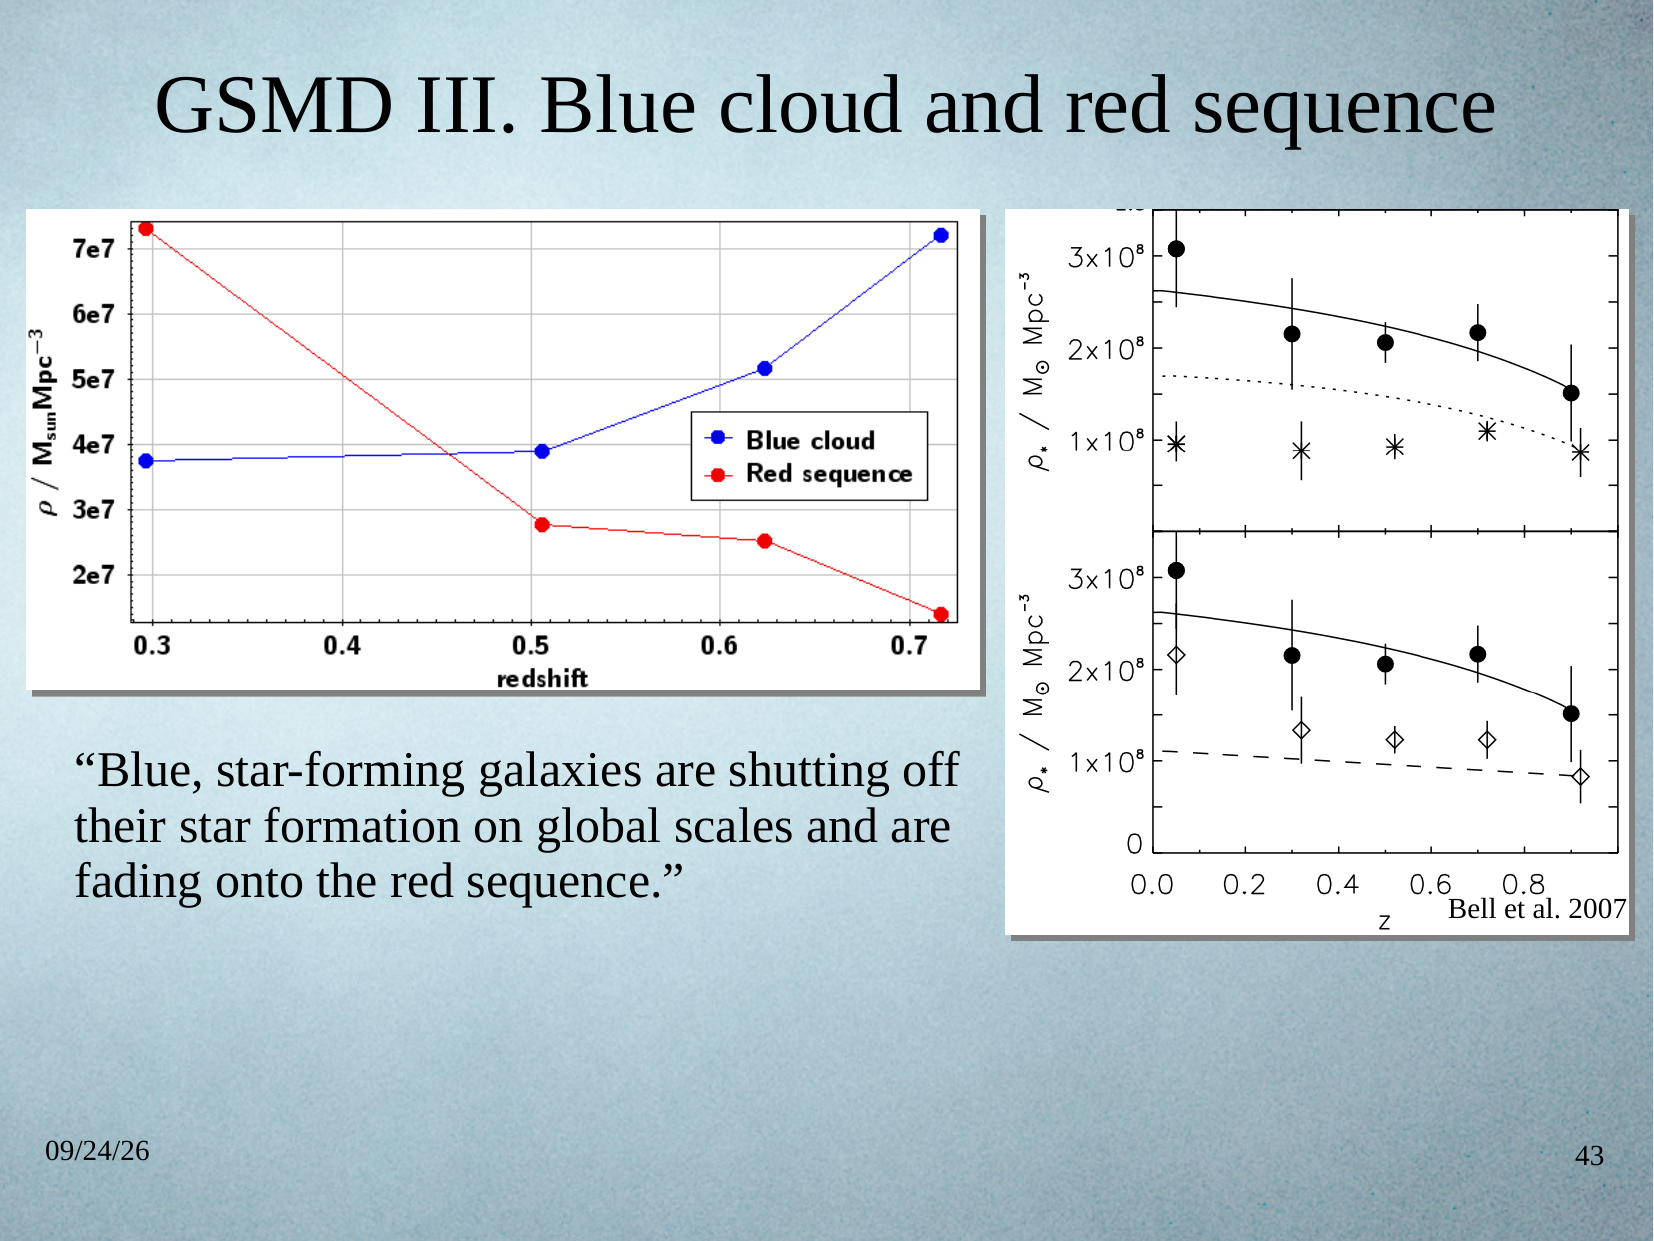

# GSMD III. Blue cloud and red sequence
“Blue, star-forming galaxies are shutting off their star formation on global scales and are fading onto the red sequence.”
Bell et al. 2007
43